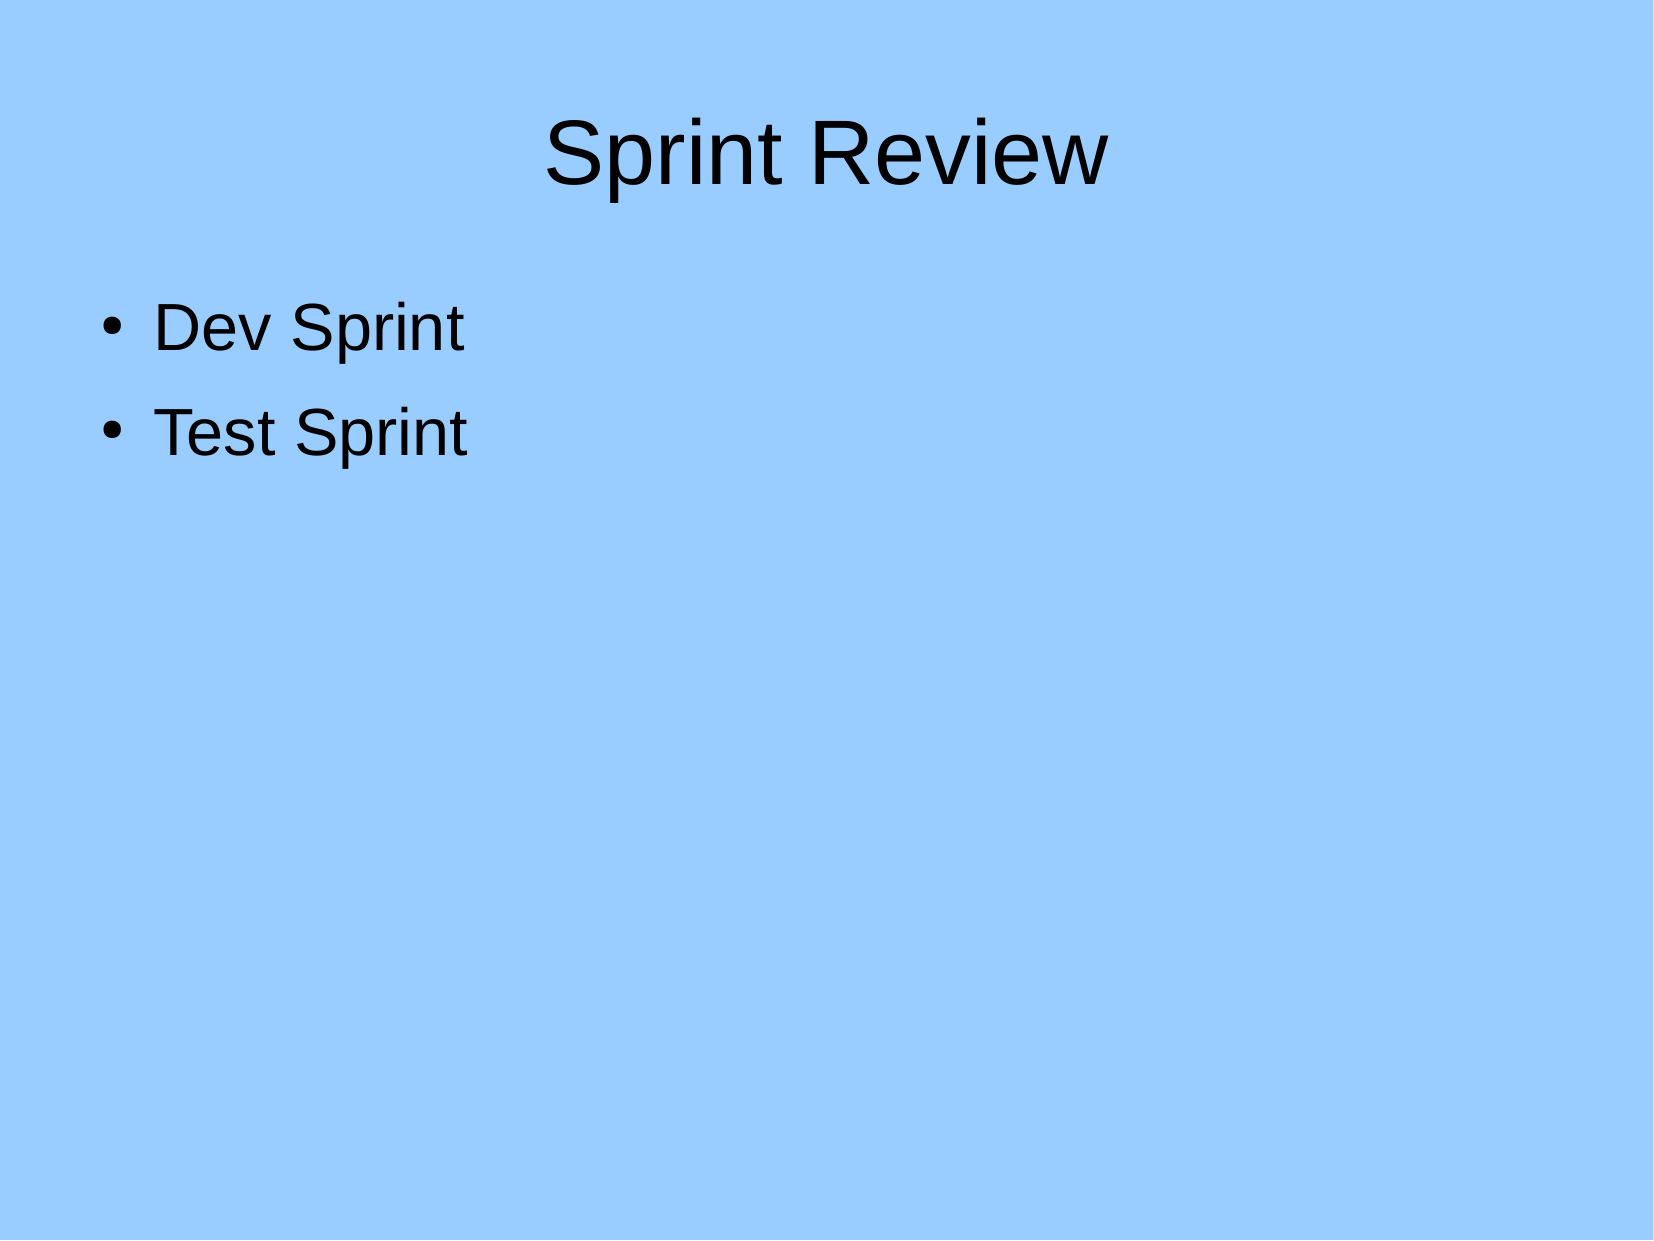

# Sprint Review
Dev Sprint
Test Sprint